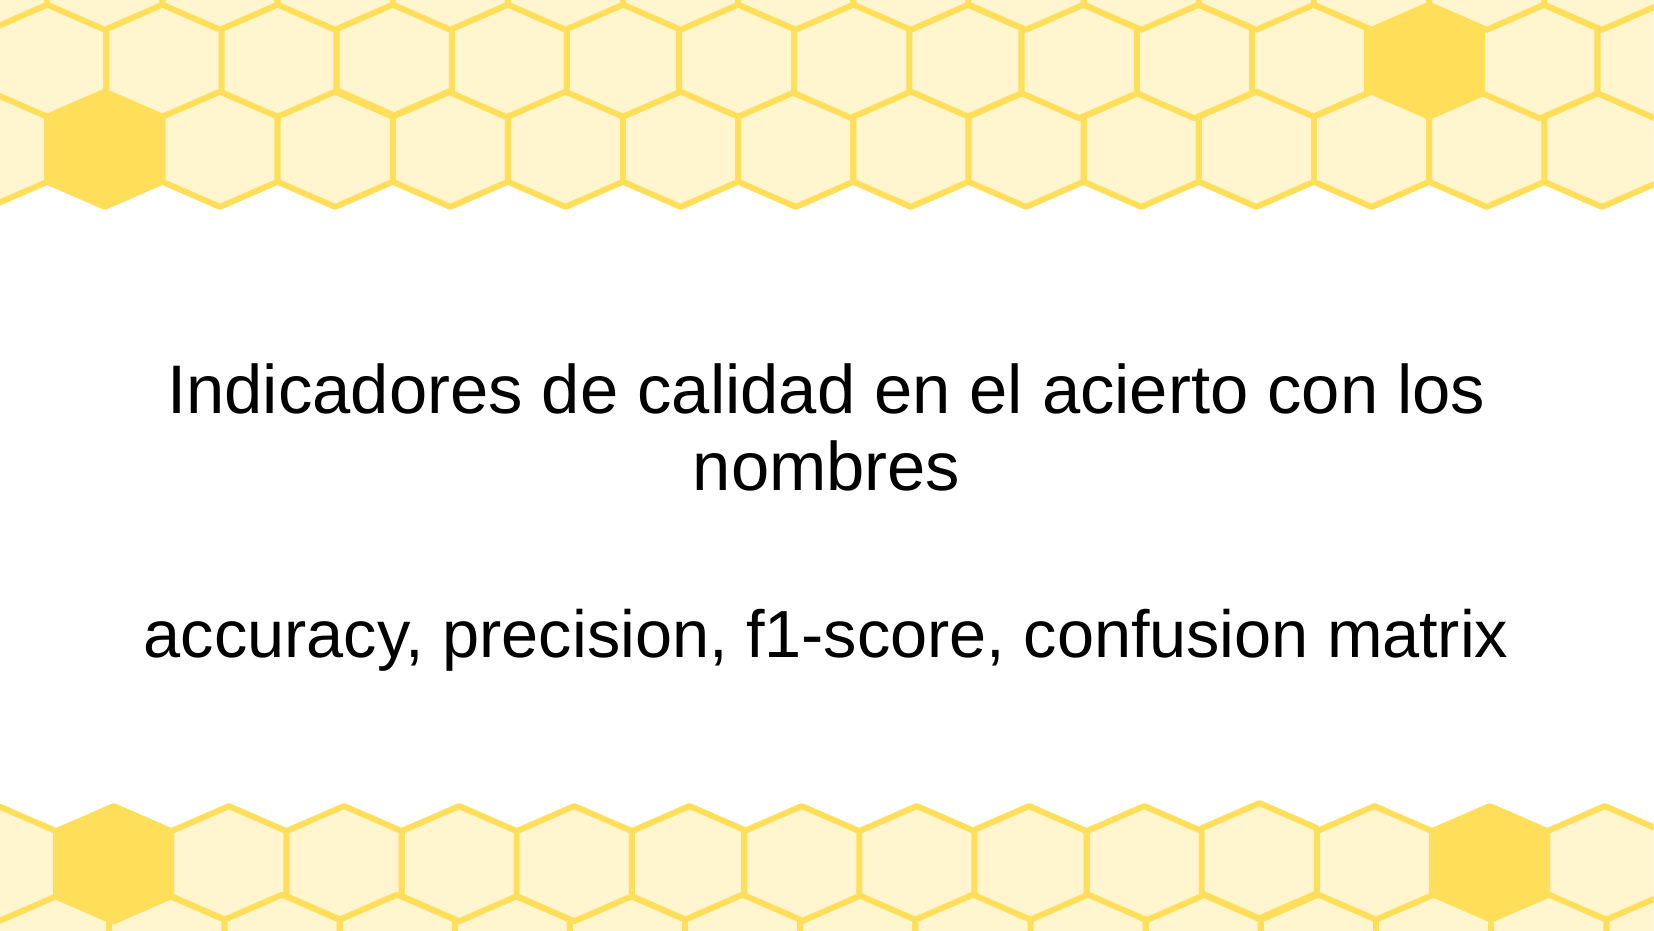

# Indicadores de calidad en el acierto con los nombres
accuracy, precision, f1-score, confusion matrix